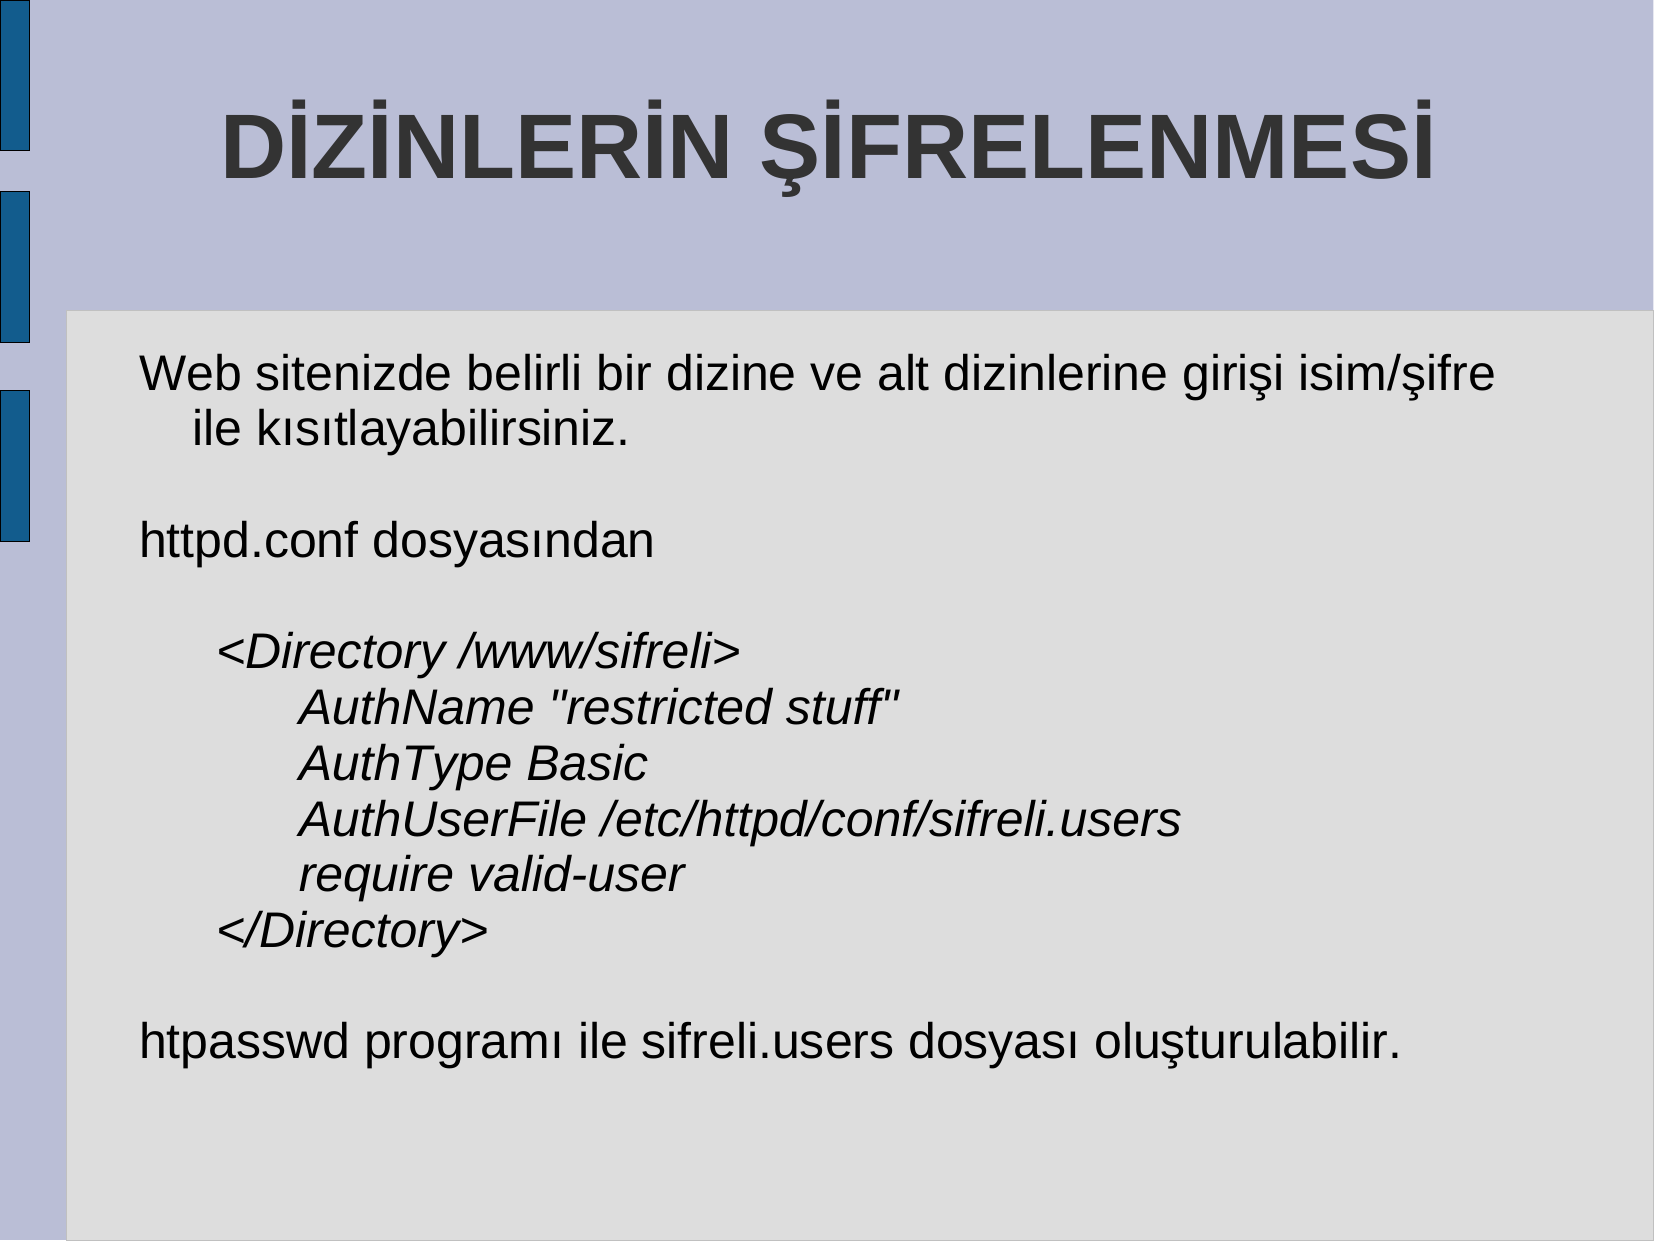

# DİZİNLERİN ŞİFRELENMESİ
Web sitenizde belirli bir dizine ve alt dizinlerine girişi isim/şifre ile kısıtlayabilirsiniz.
httpd.conf dosyasından
<Directory /www/sifreli>
AuthName "restricted stuff"
AuthType Basic
AuthUserFile /etc/httpd/conf/sifreli.users
require valid-user
</Directory>
htpasswd programı ile sifreli.users dosyası oluşturulabilir.